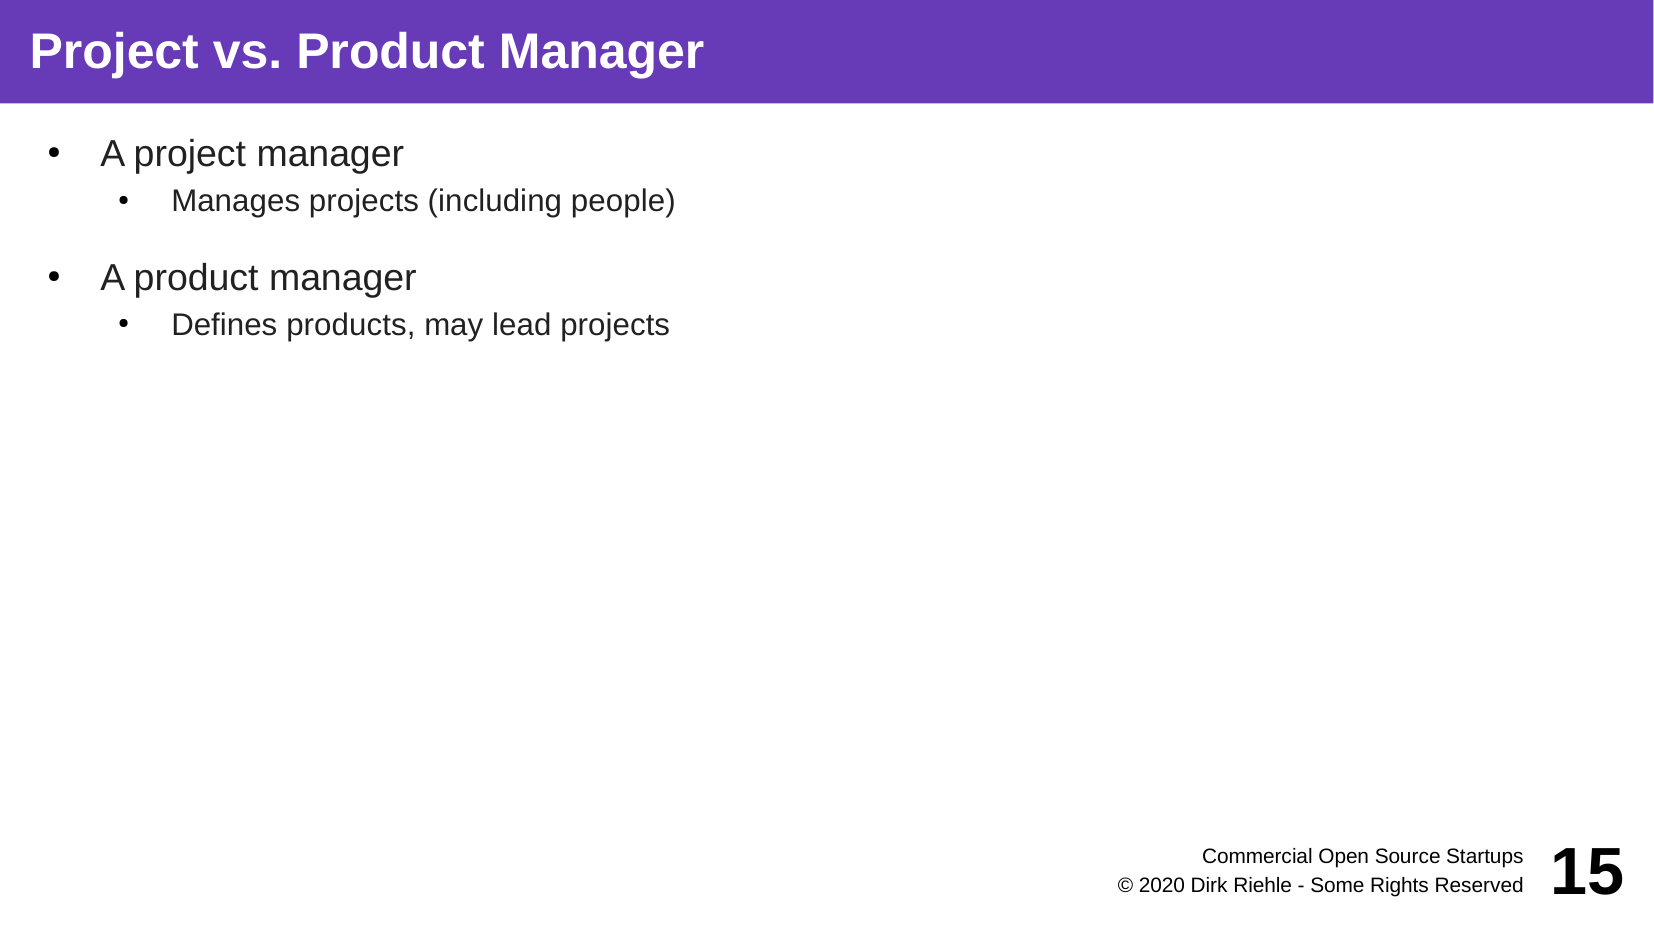

# Project vs. Product Manager
A project manager
Manages projects (including people)
A product manager
Defines products, may lead projects
Commercial Open Source Startups
15
© 2020 Dirk Riehle - Some Rights Reserved